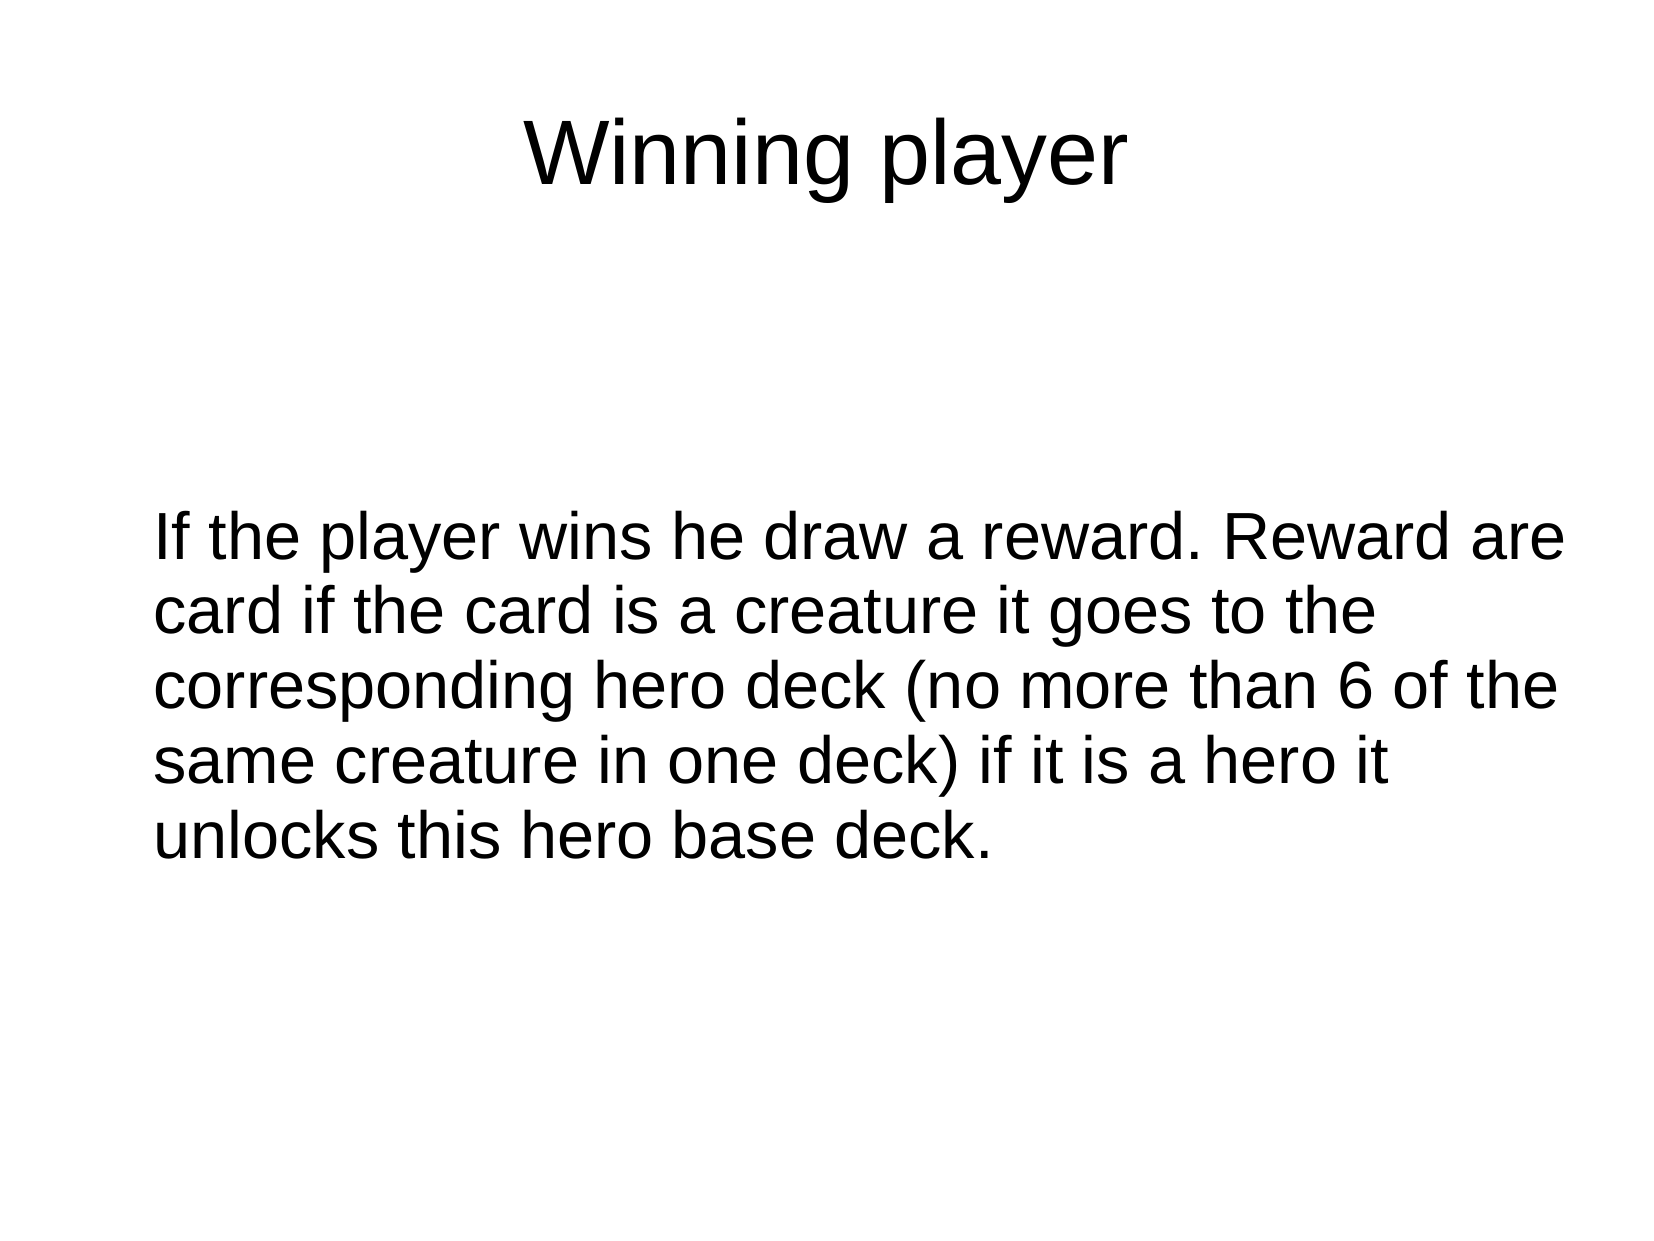

# Winning player
If the player wins he draw a reward. Reward are card if the card is a creature it goes to the corresponding hero deck (no more than 6 of the same creature in one deck) if it is a hero it unlocks this hero base deck.